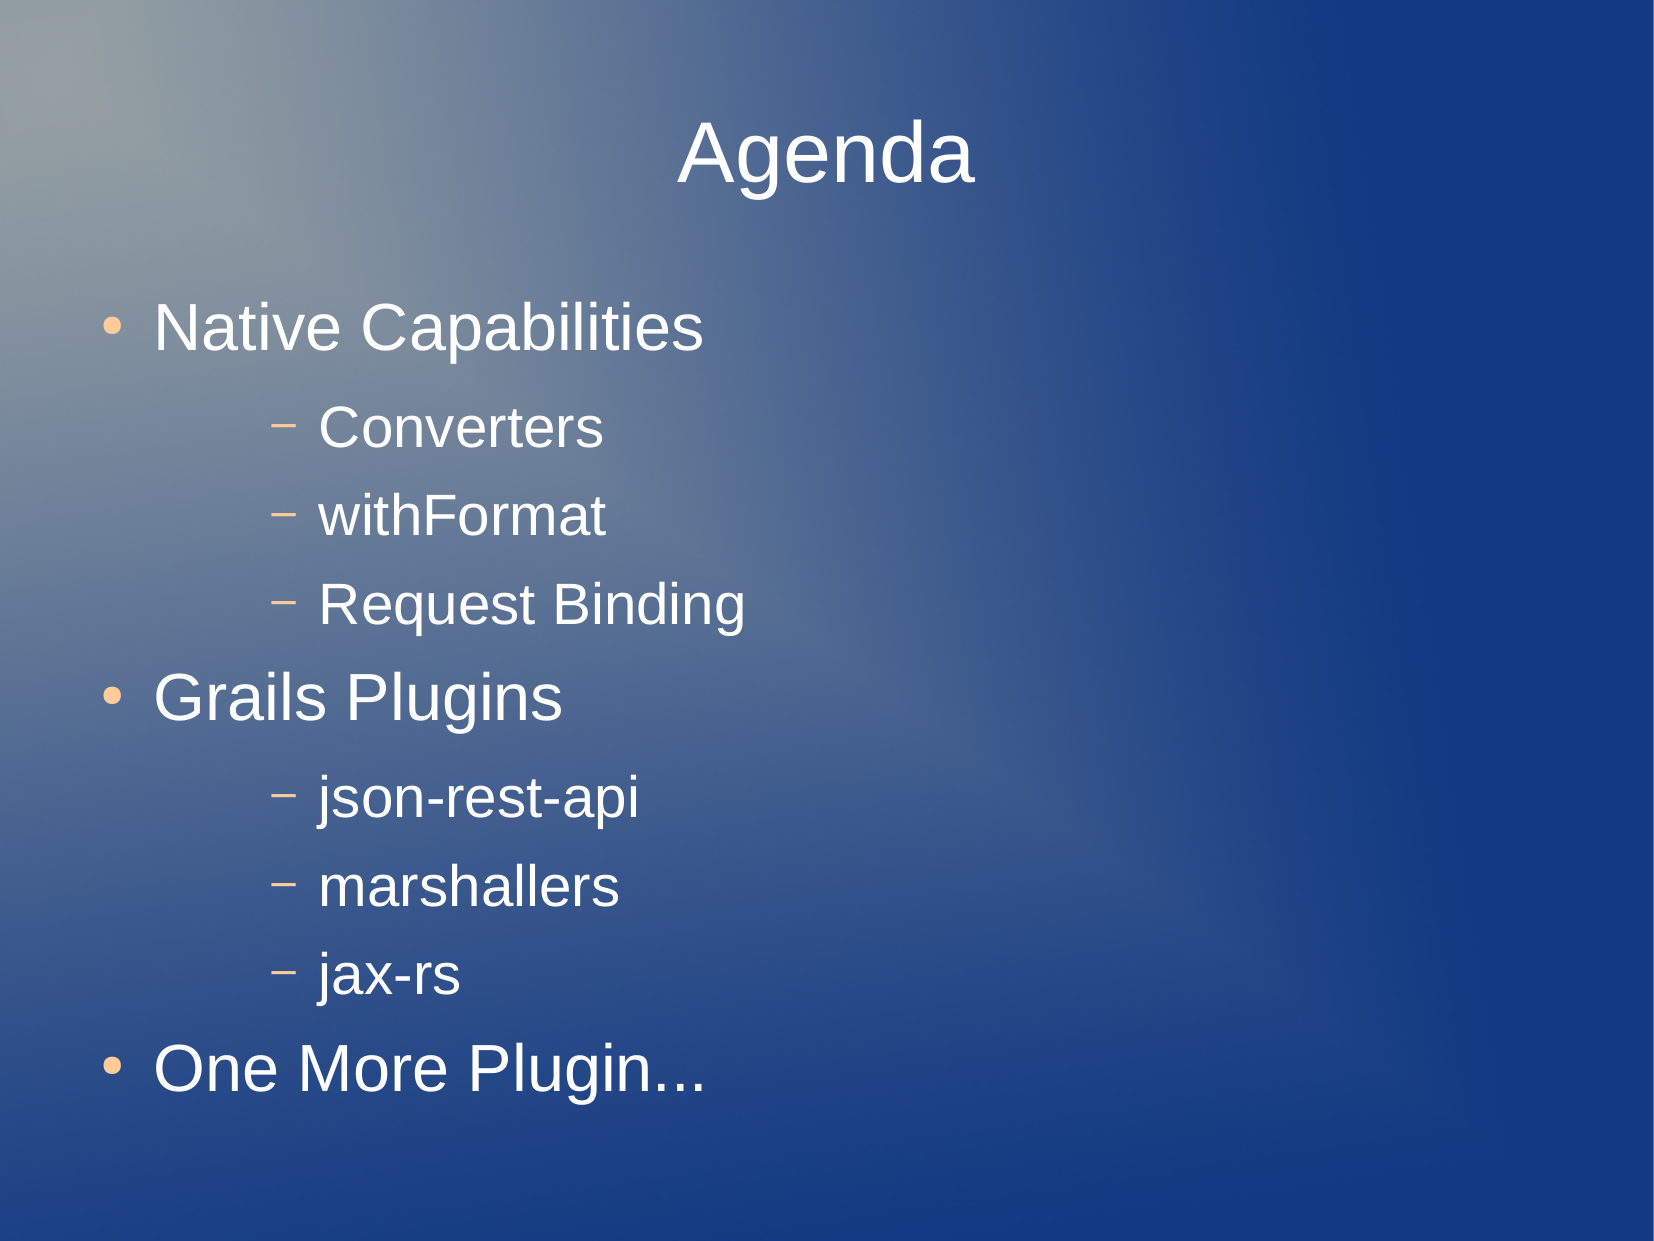

# Agenda
Native Capabilities
Converters
withFormat
Request Binding
Grails Plugins
json-rest-api
marshallers
jax-rs
One More Plugin...